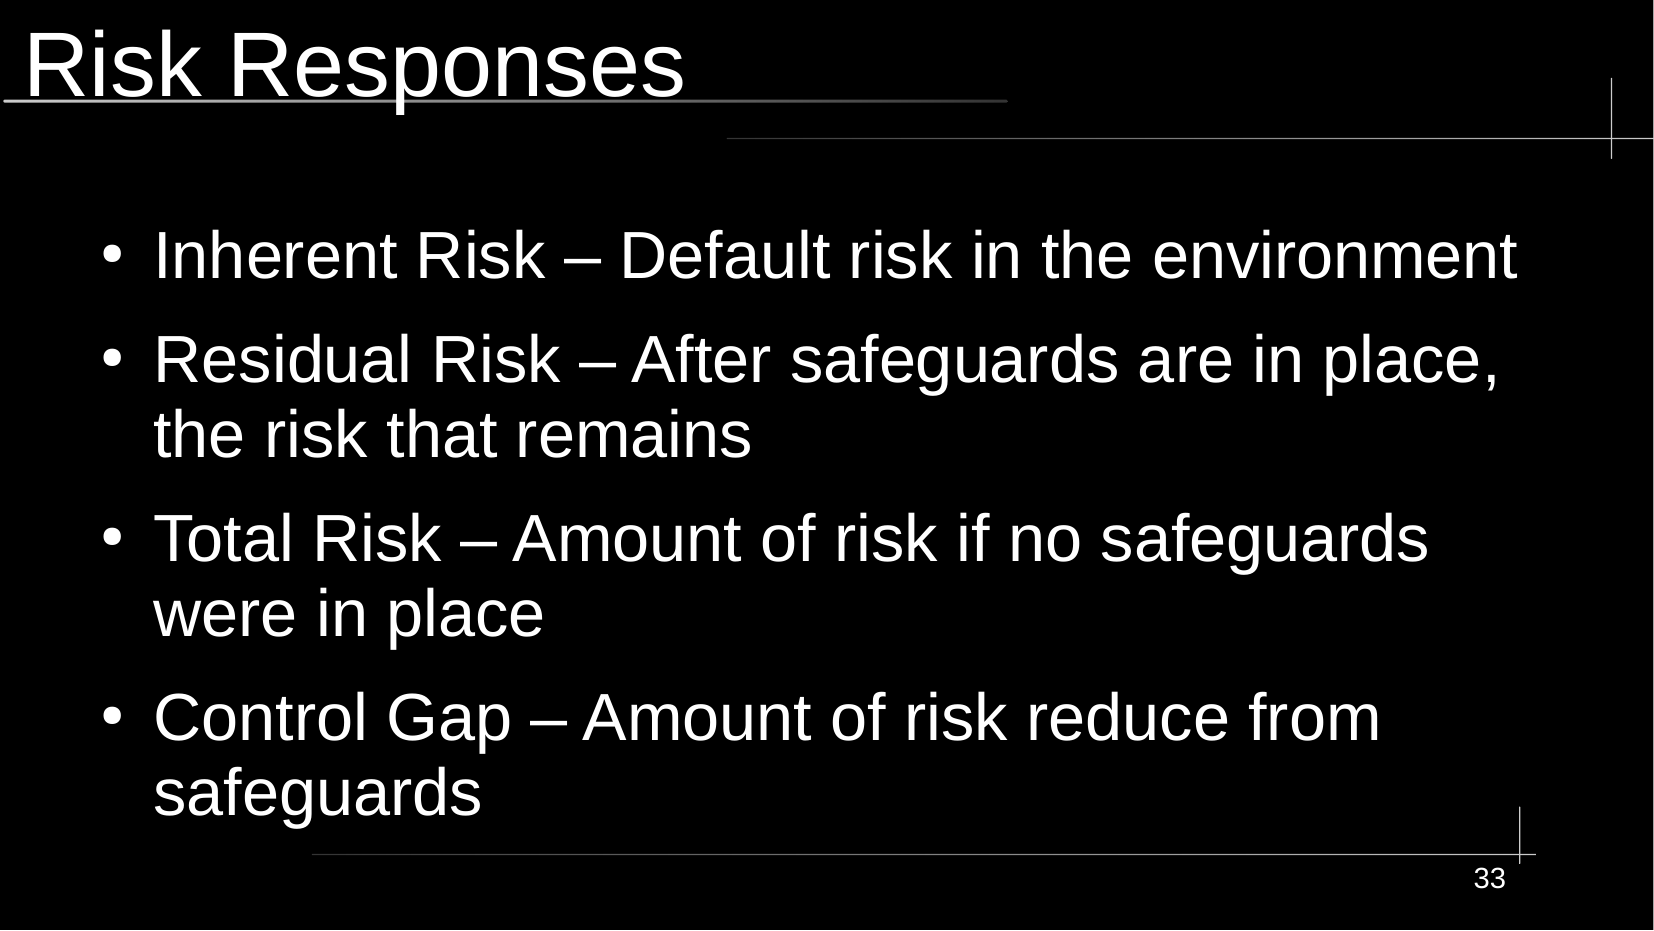

# Risk Responses
Inherent Risk – Default risk in the environment
Residual Risk – After safeguards are in place, the risk that remains
Total Risk – Amount of risk if no safeguards were in place
Control Gap – Amount of risk reduce from safeguards
33